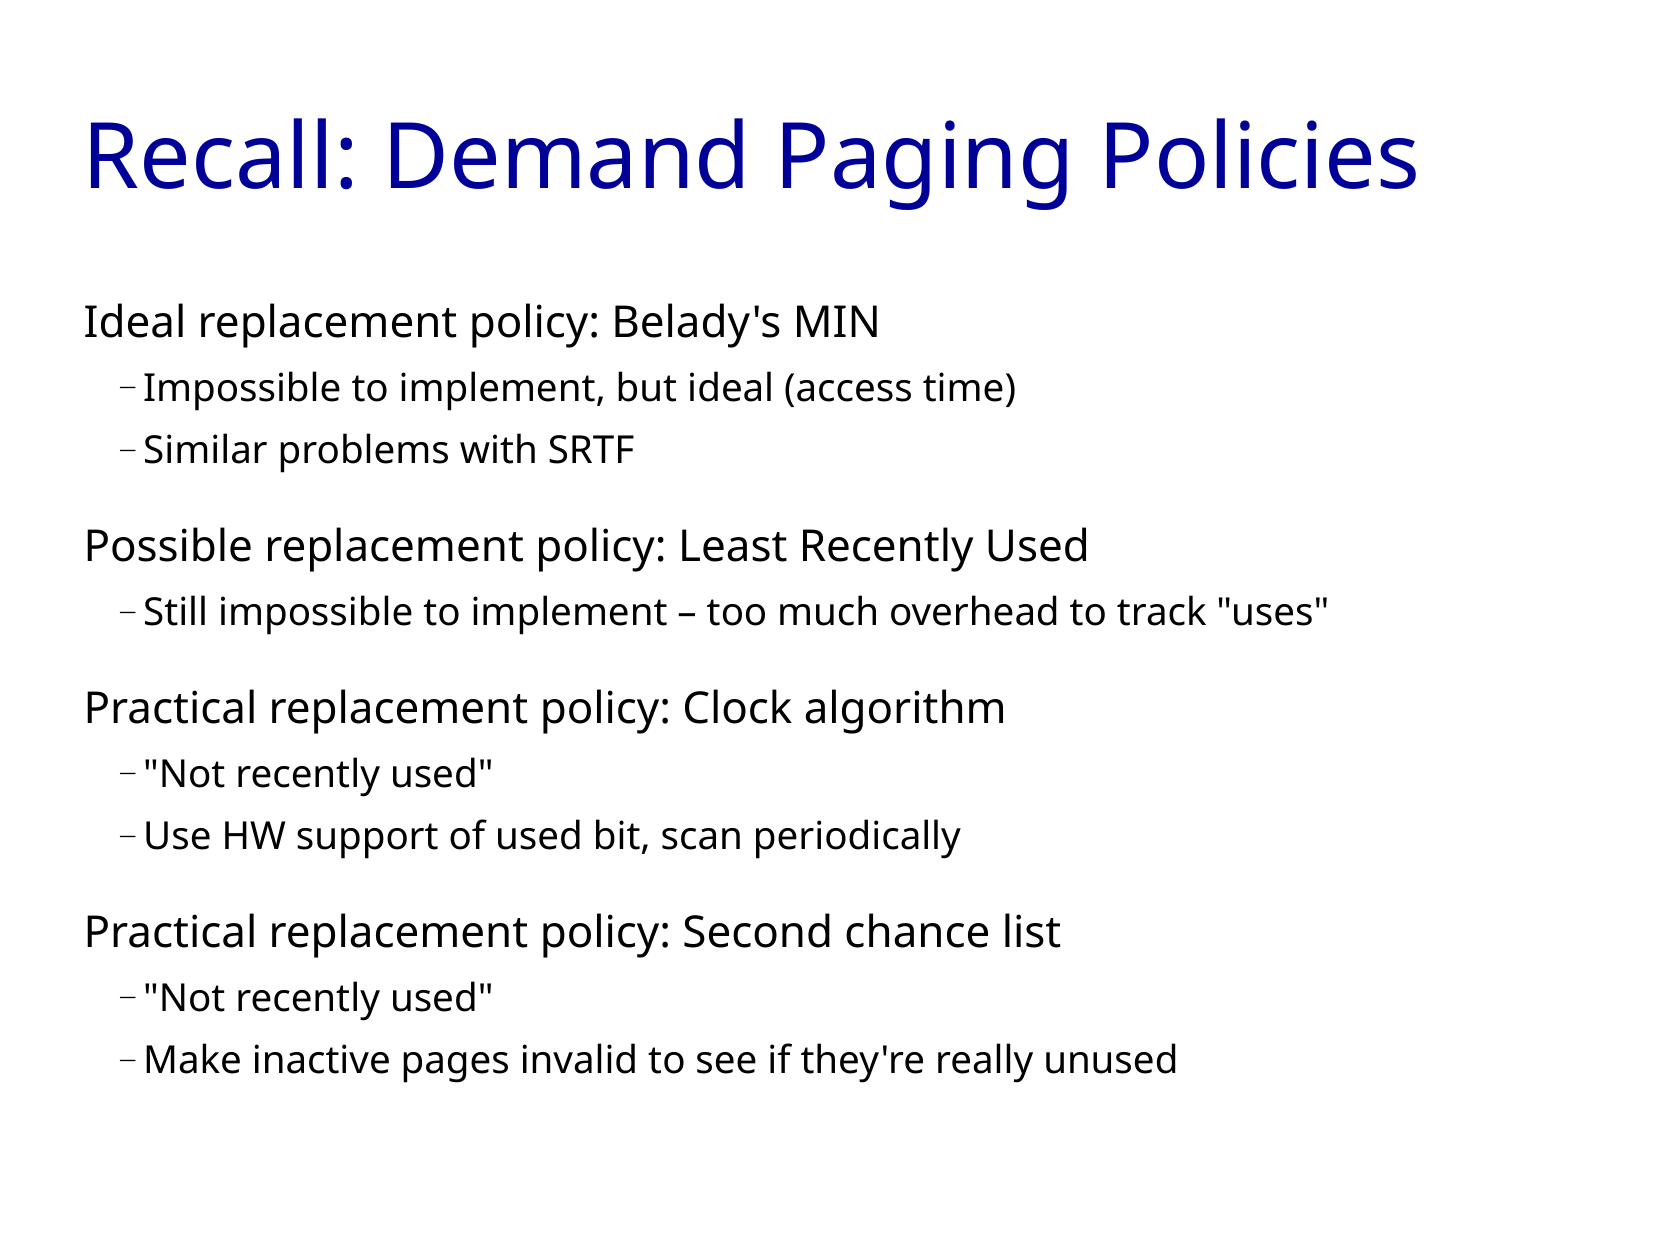

# Recall: Demand Paging Policies
Ideal replacement policy: Belady's MIN
Impossible to implement, but ideal (access time)
Similar problems with SRTF
Possible replacement policy: Least Recently Used
Still impossible to implement – too much overhead to track "uses"
Practical replacement policy: Clock algorithm
"Not recently used"
Use HW support of used bit, scan periodically
Practical replacement policy: Second chance list
"Not recently used"
Make inactive pages invalid to see if they're really unused